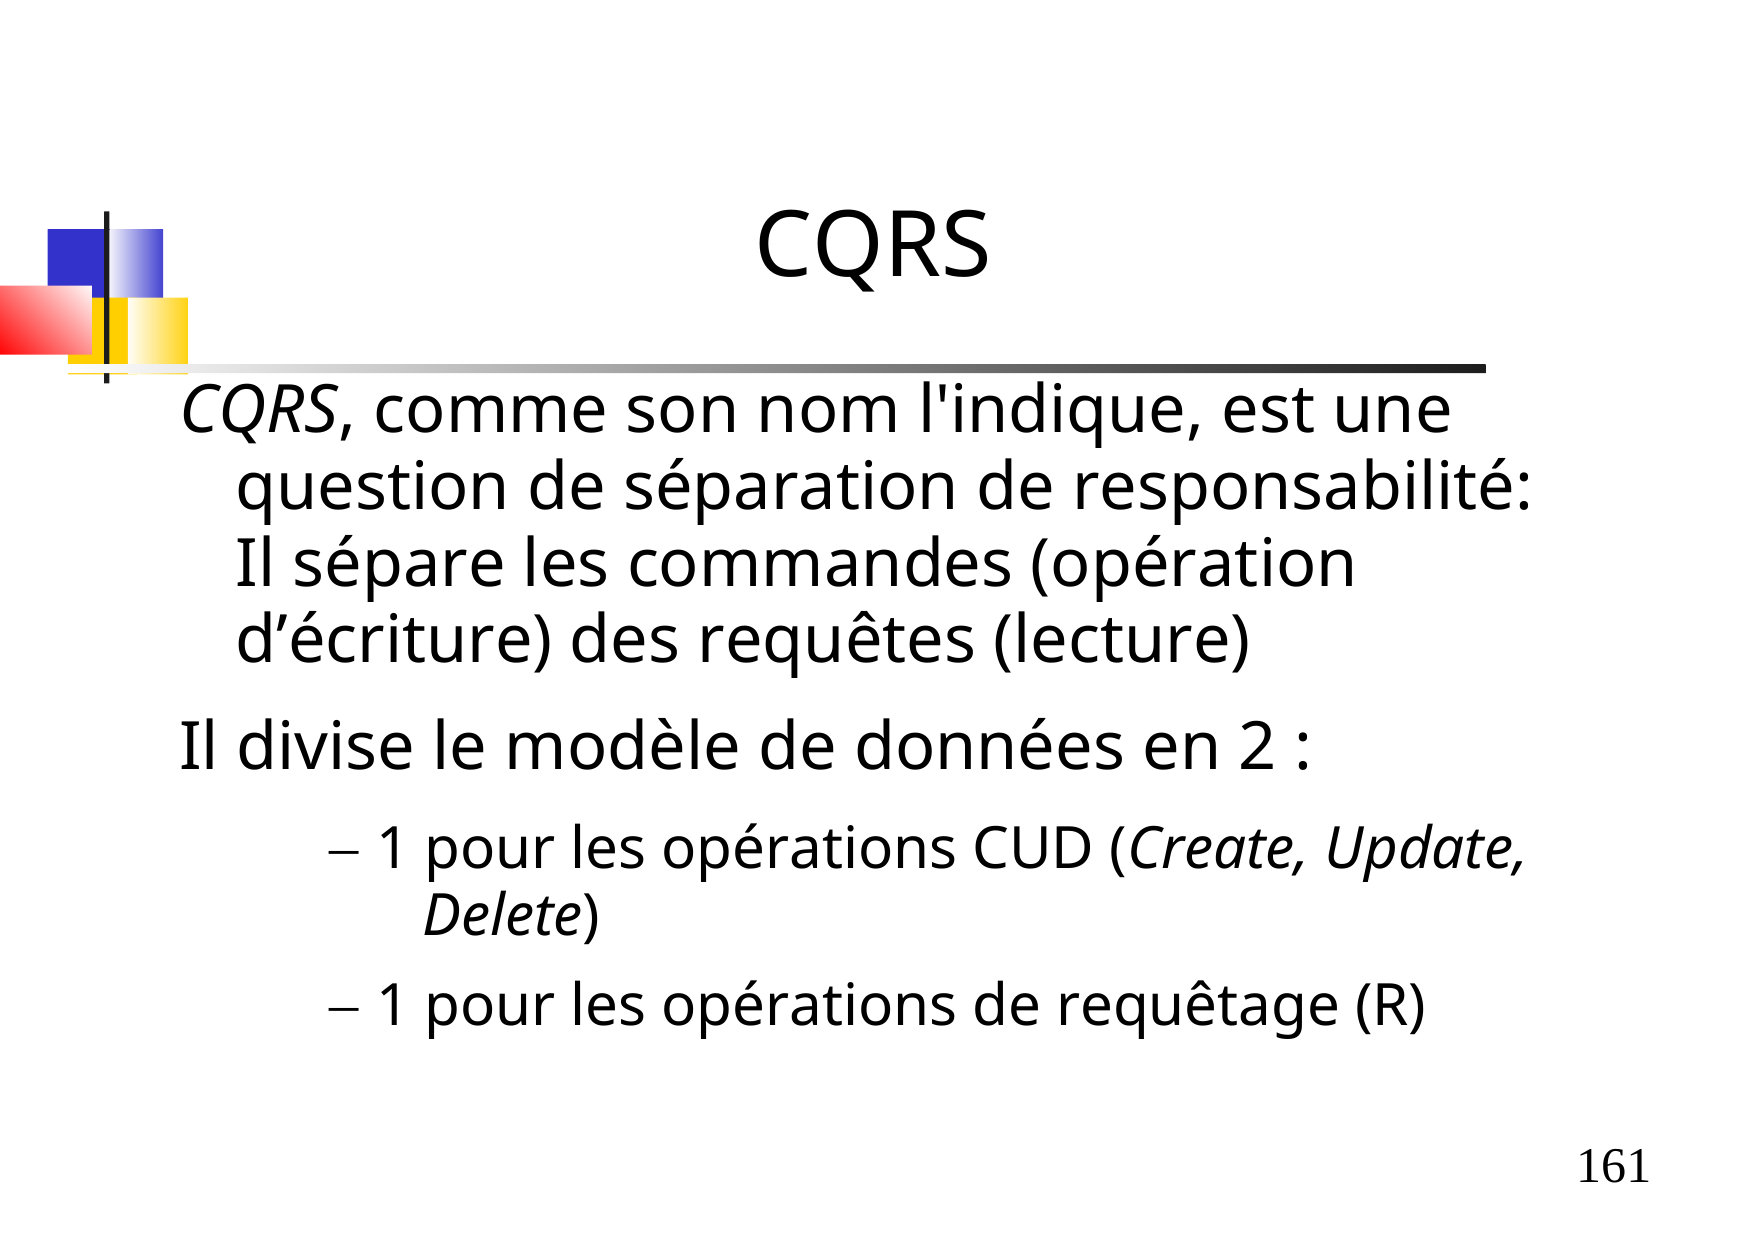

# CQRS
CQRS, comme son nom l'indique, est une question de séparation de responsabilité: Il sépare les commandes (opération d’écriture) des requêtes (lecture)
Il divise le modèle de données en 2 :
1 pour les opérations CUD (Create, Update, Delete)
1 pour les opérations de requêtage (R)